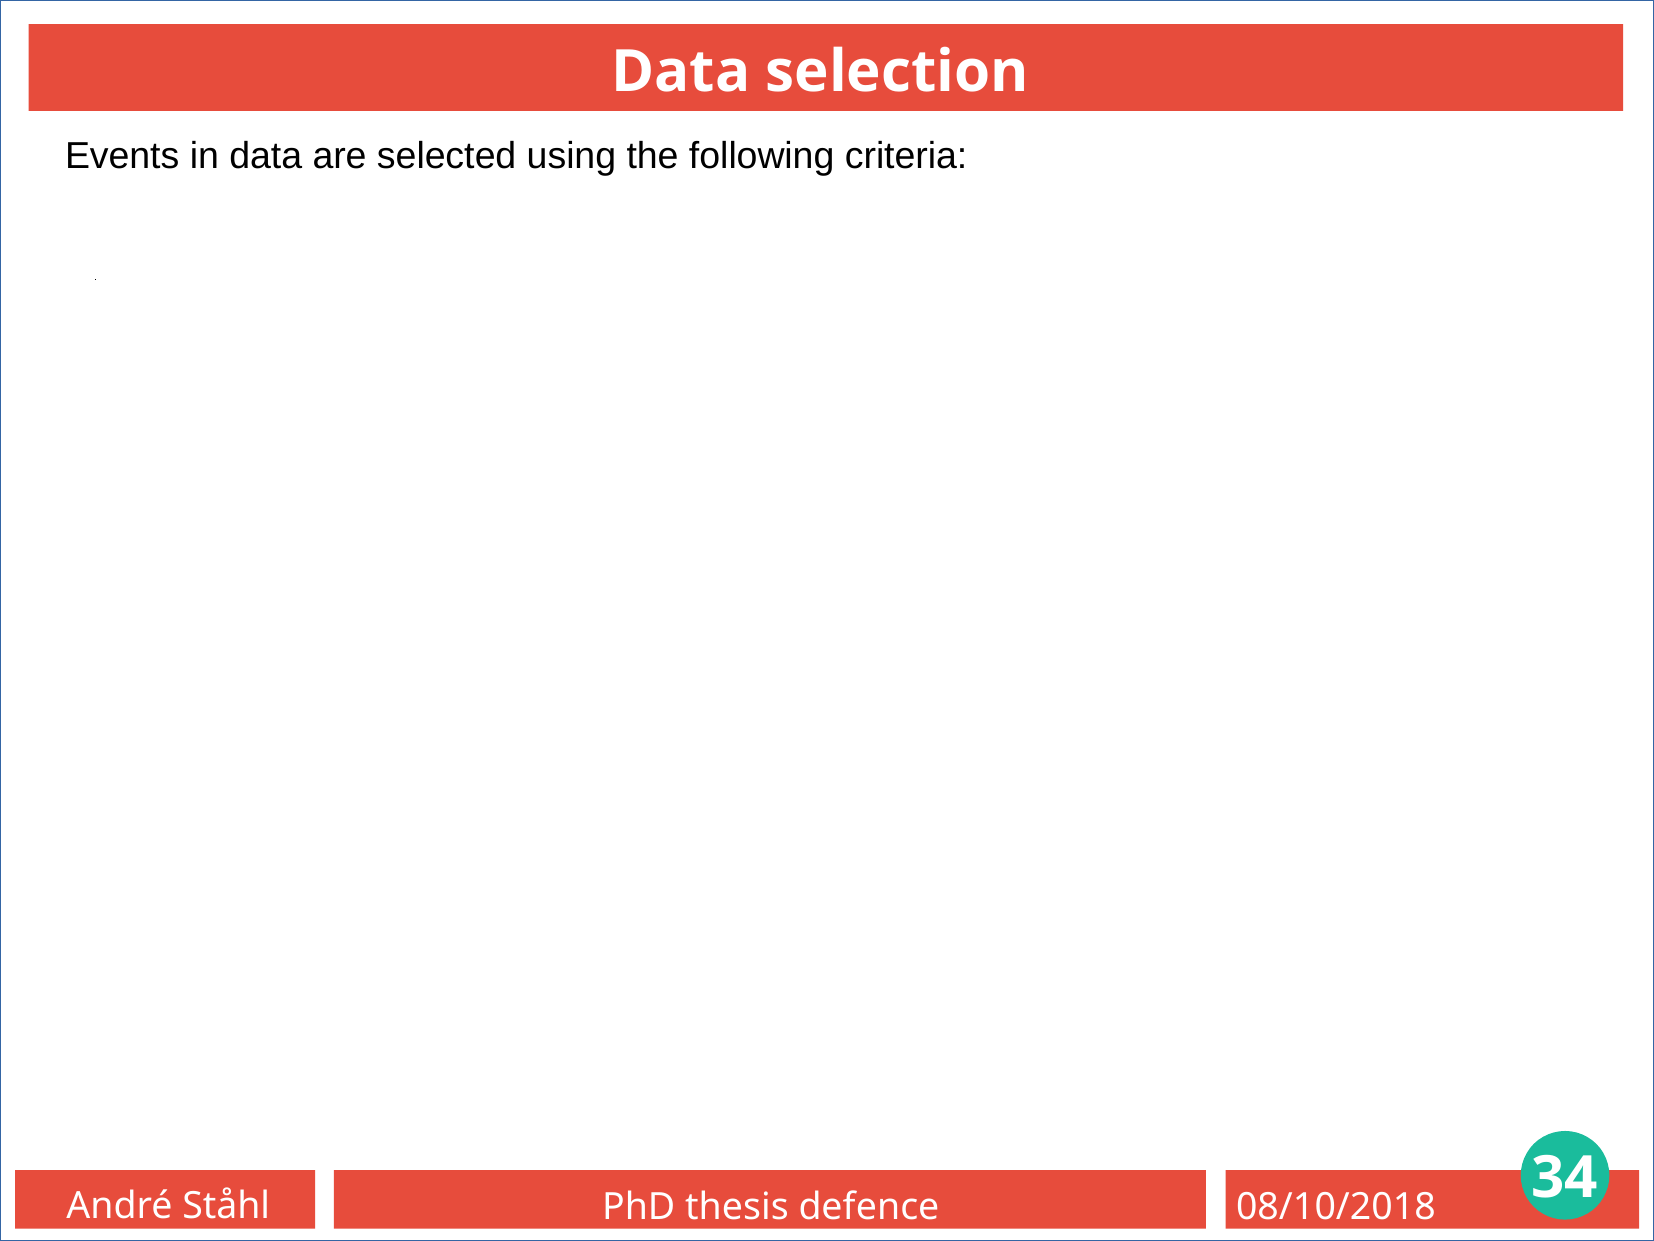

# Data selection
Events in data are selected using the following criteria:
34
08/10/2018